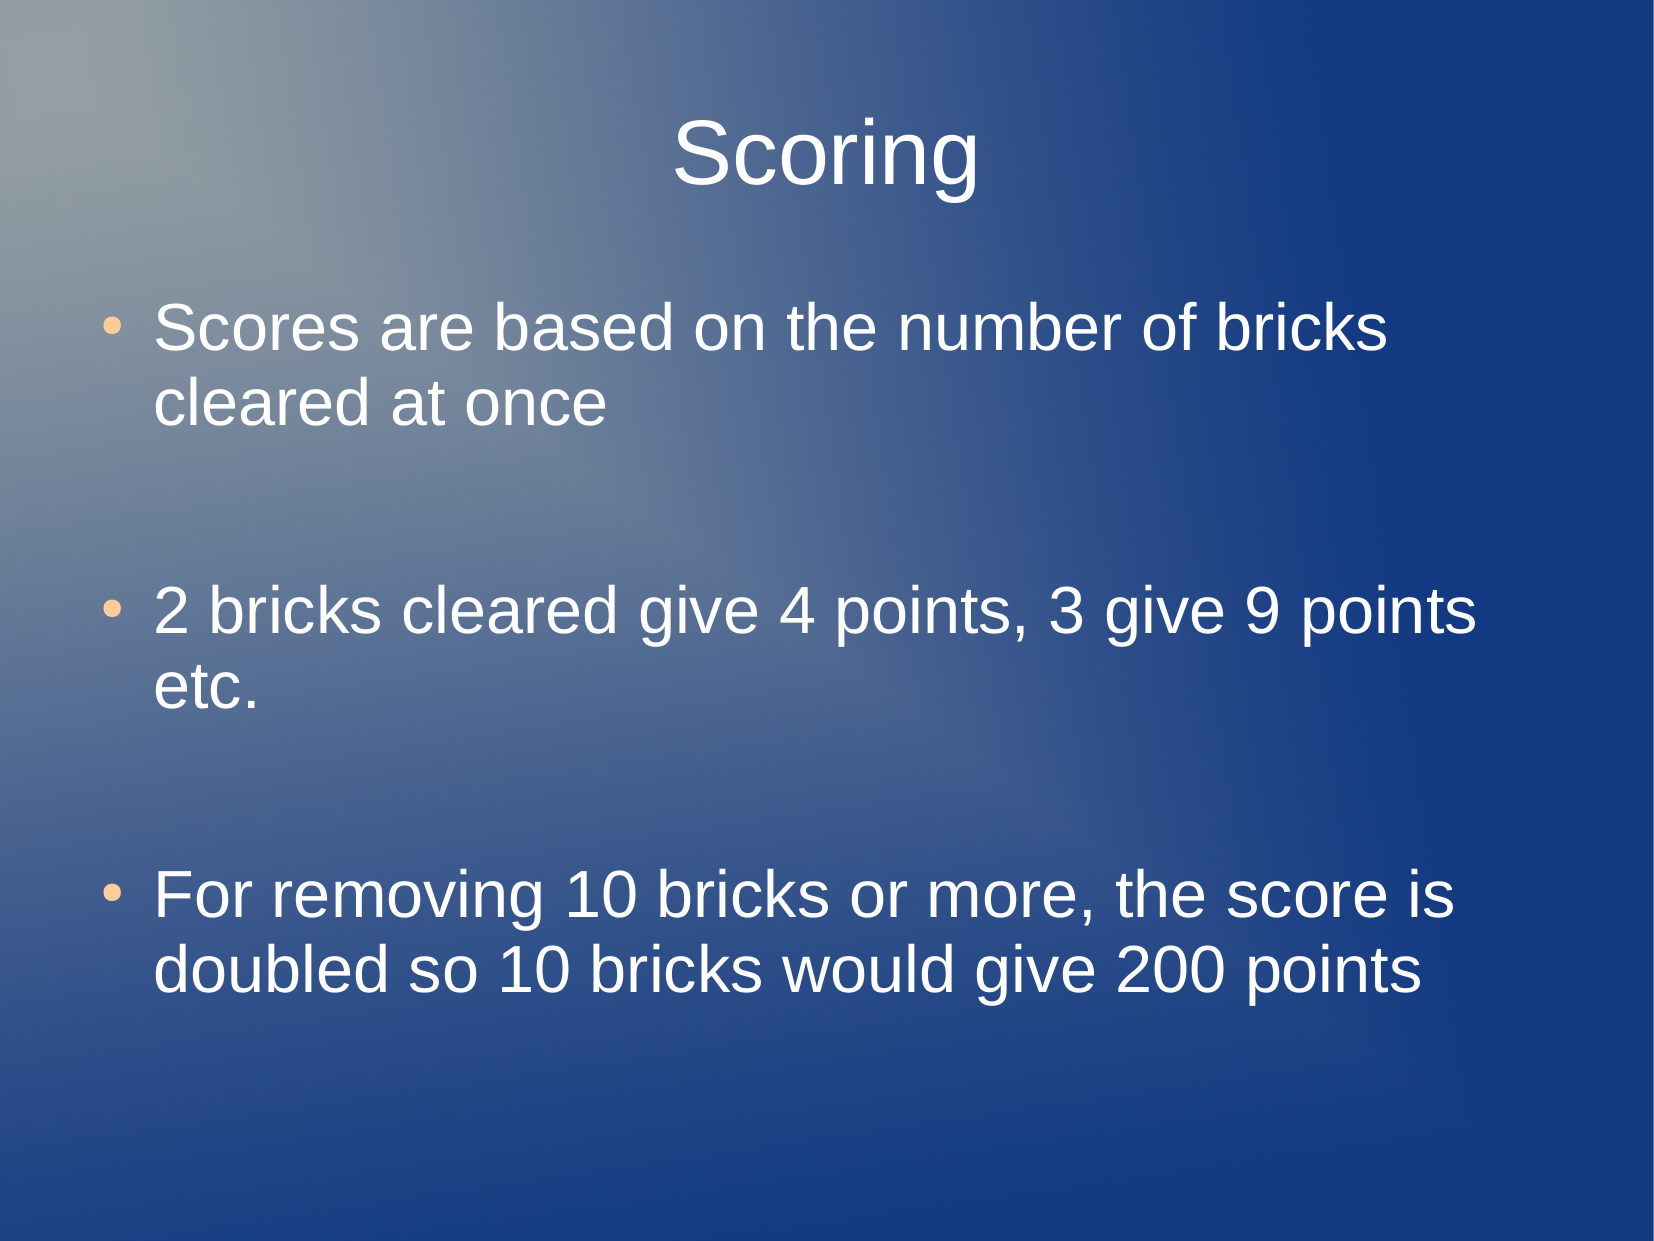

# Scoring
Scores are based on the number of bricks cleared at once
2 bricks cleared give 4 points, 3 give 9 points etc.
For removing 10 bricks or more, the score is doubled so 10 bricks would give 200 points